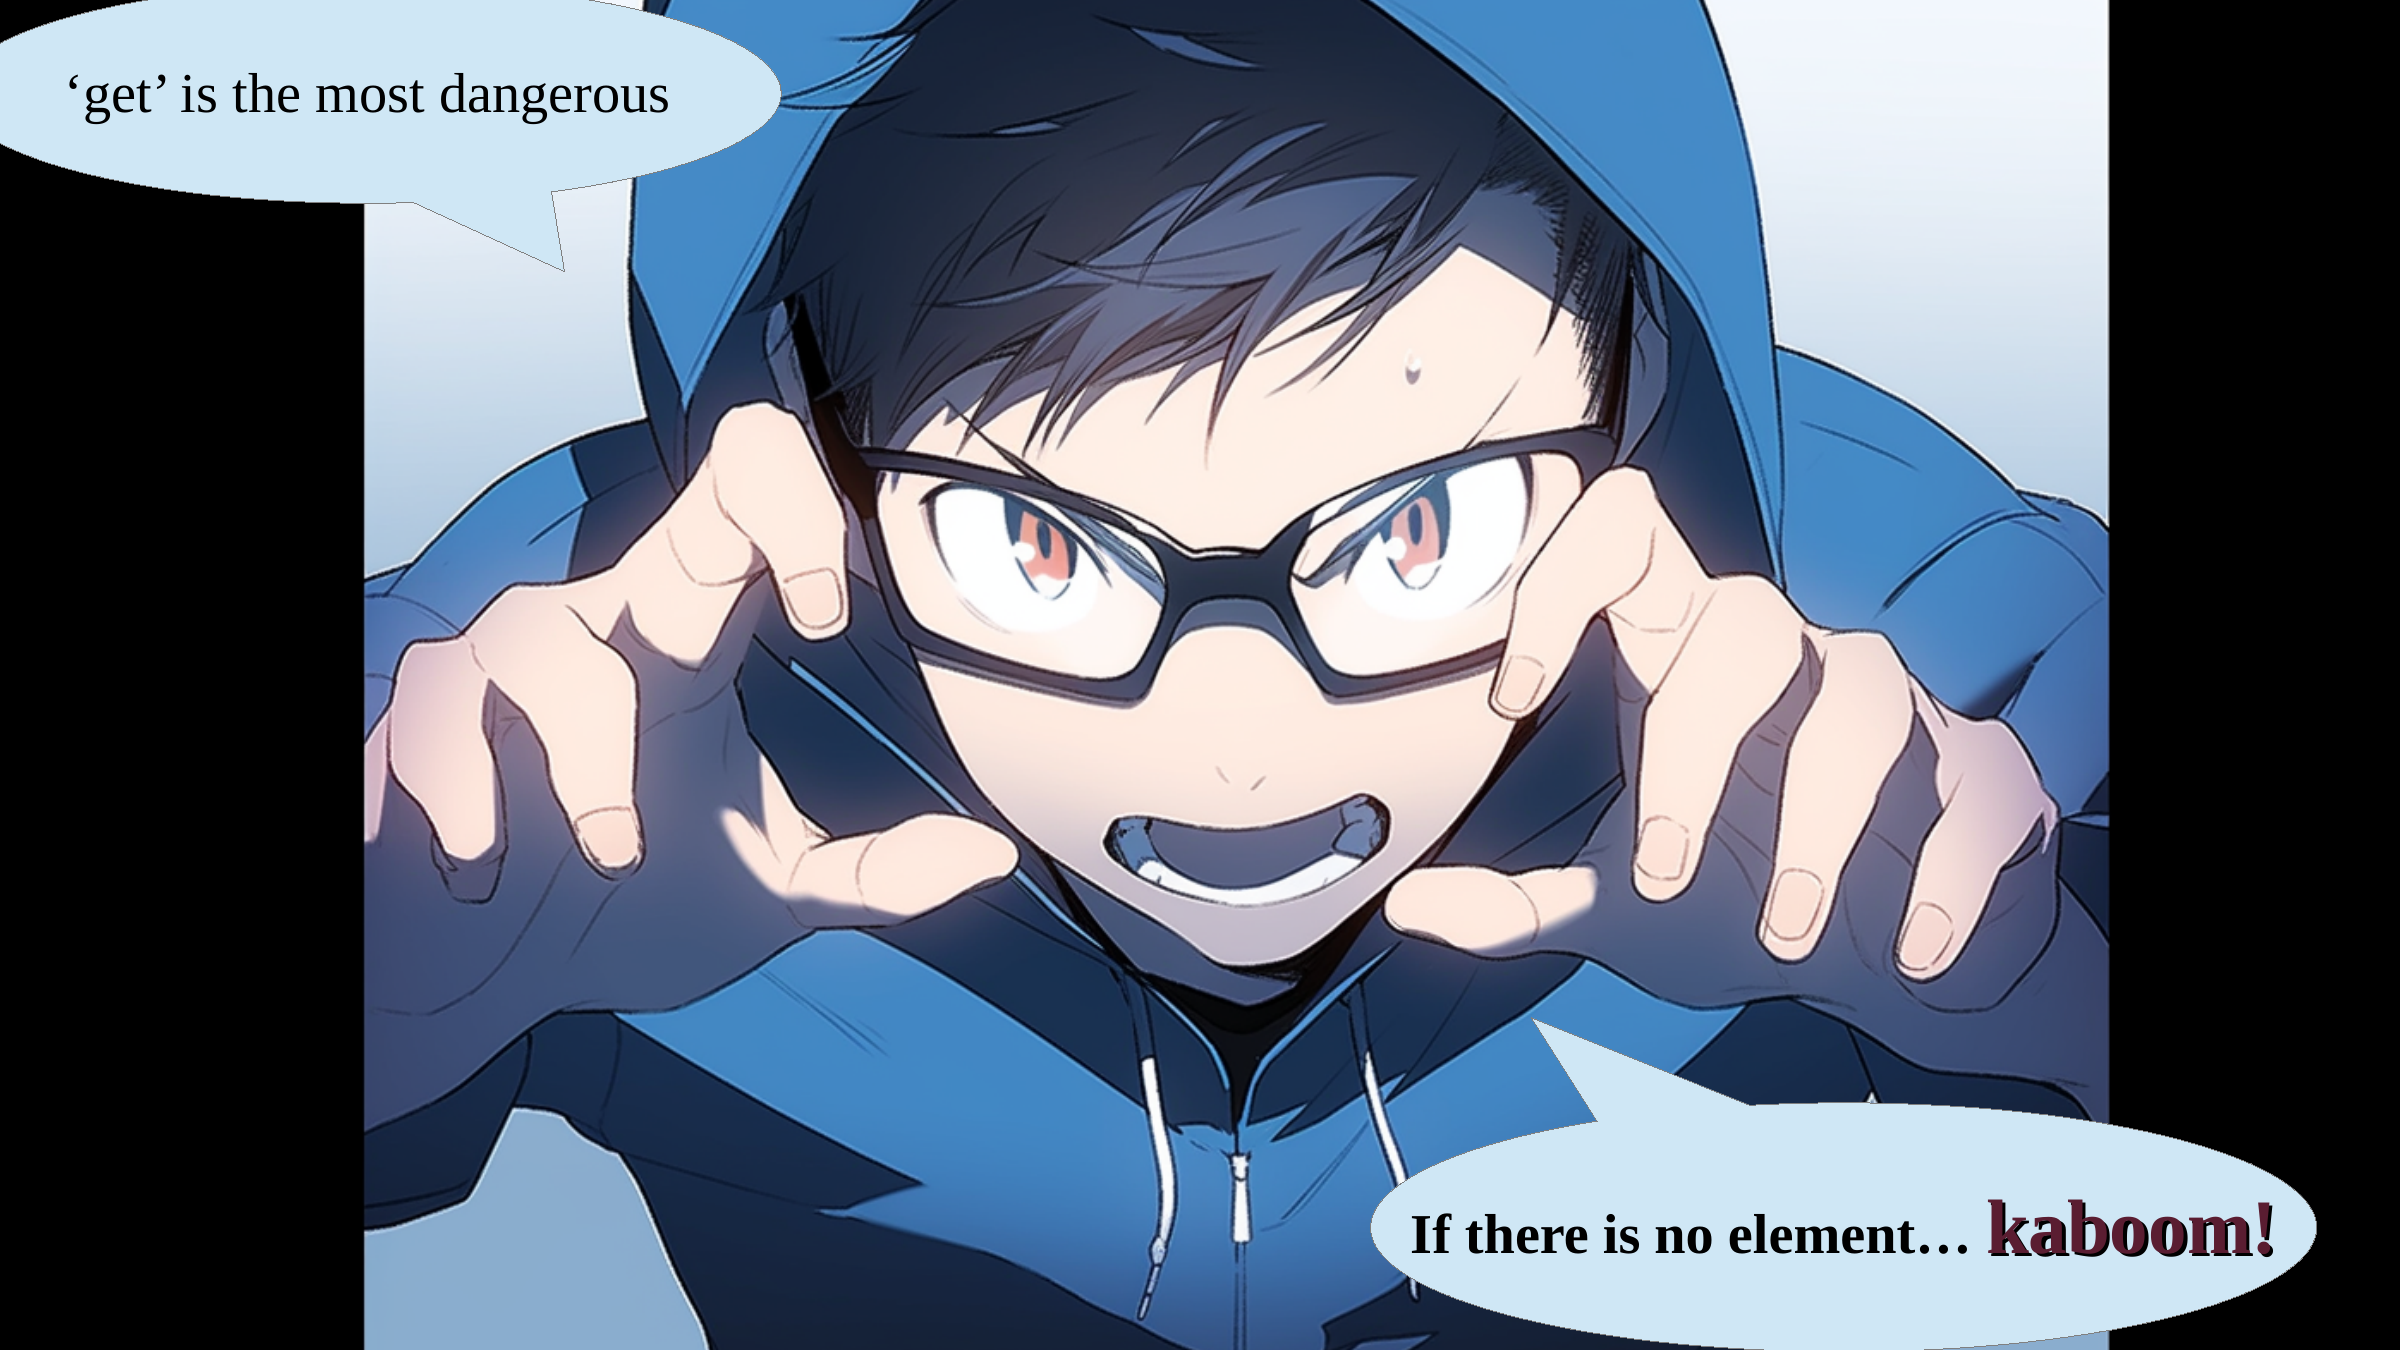

‘get’ is the most dangerous
If there is no element… kaboom!